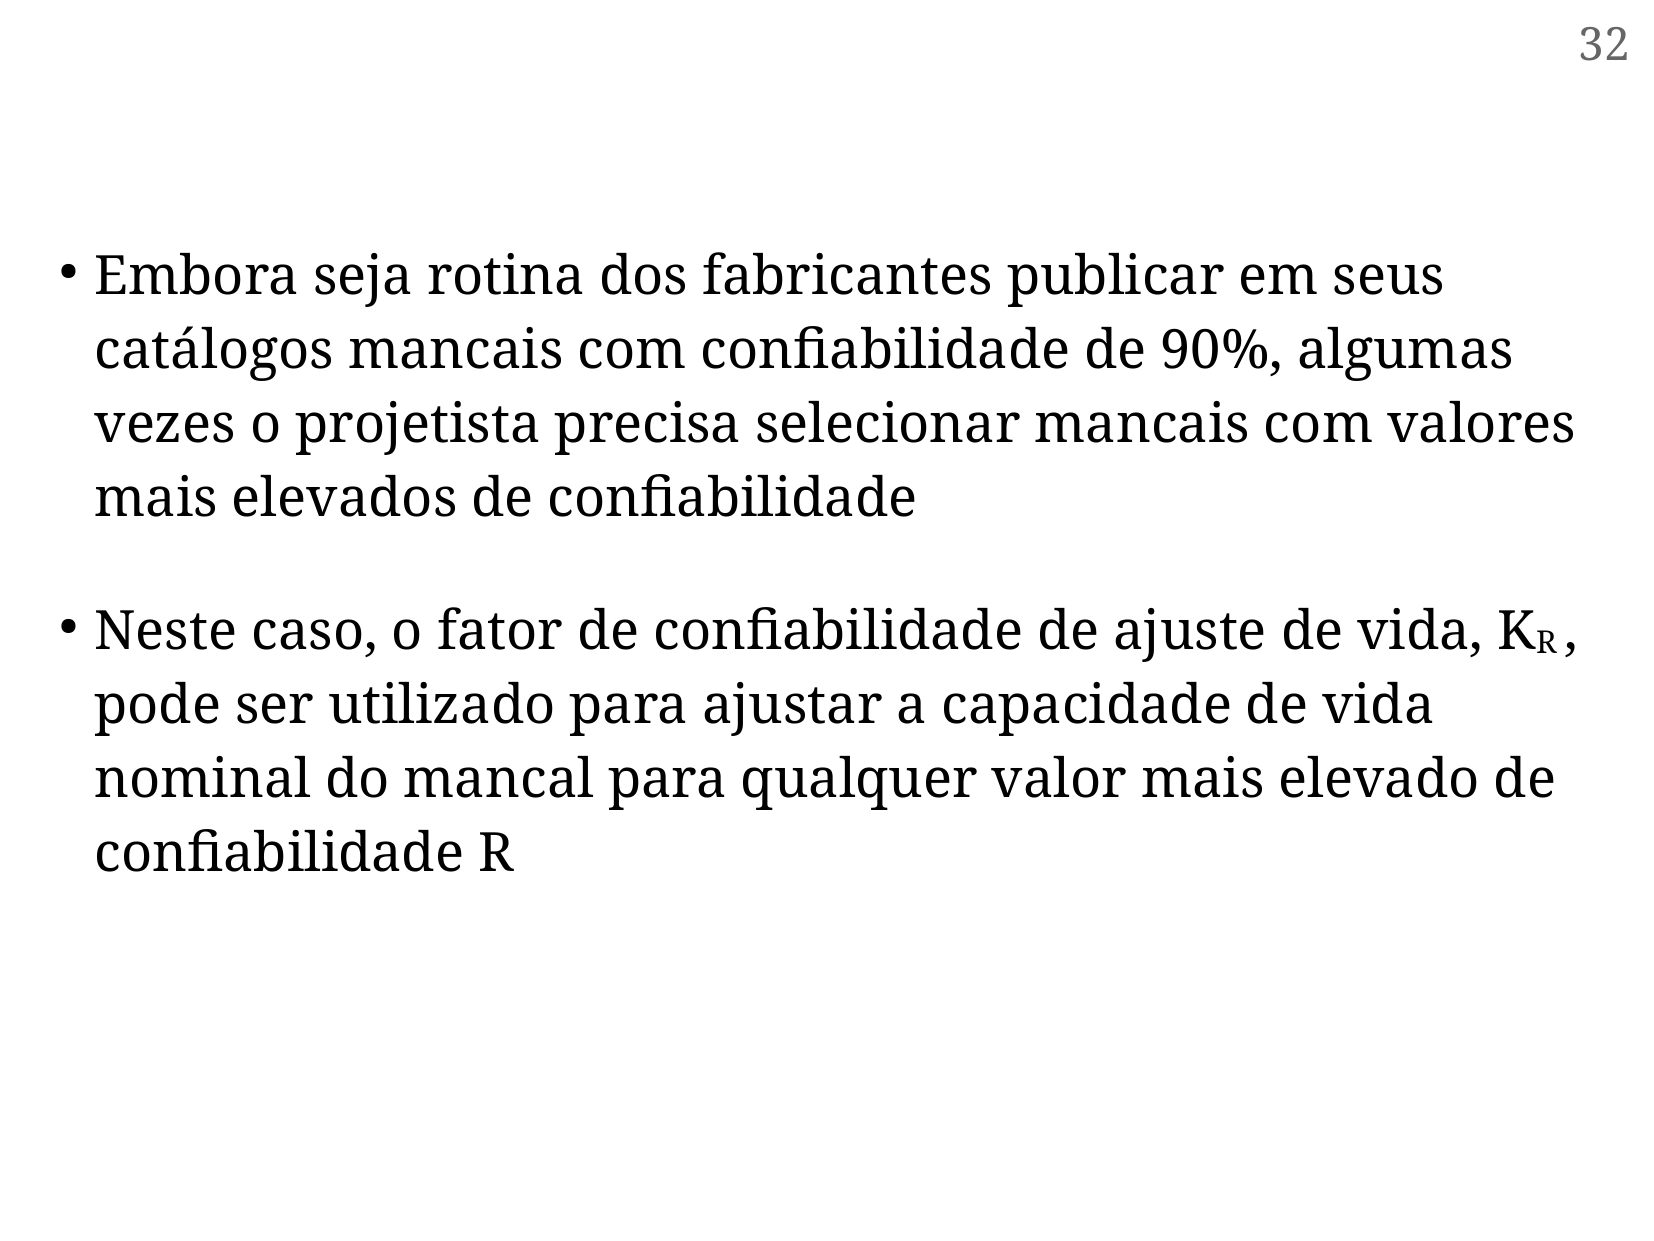

32
#
Embora seja rotina dos fabricantes publicar em seus catálogos mancais com confiabilidade de 90%, algumas vezes o projetista precisa selecionar mancais com valores mais elevados de confiabilidade
Neste caso, o fator de confiabilidade de ajuste de vida, KR , pode ser utilizado para ajustar a capacidade de vida nominal do mancal para qualquer valor mais elevado de confiabilidade R